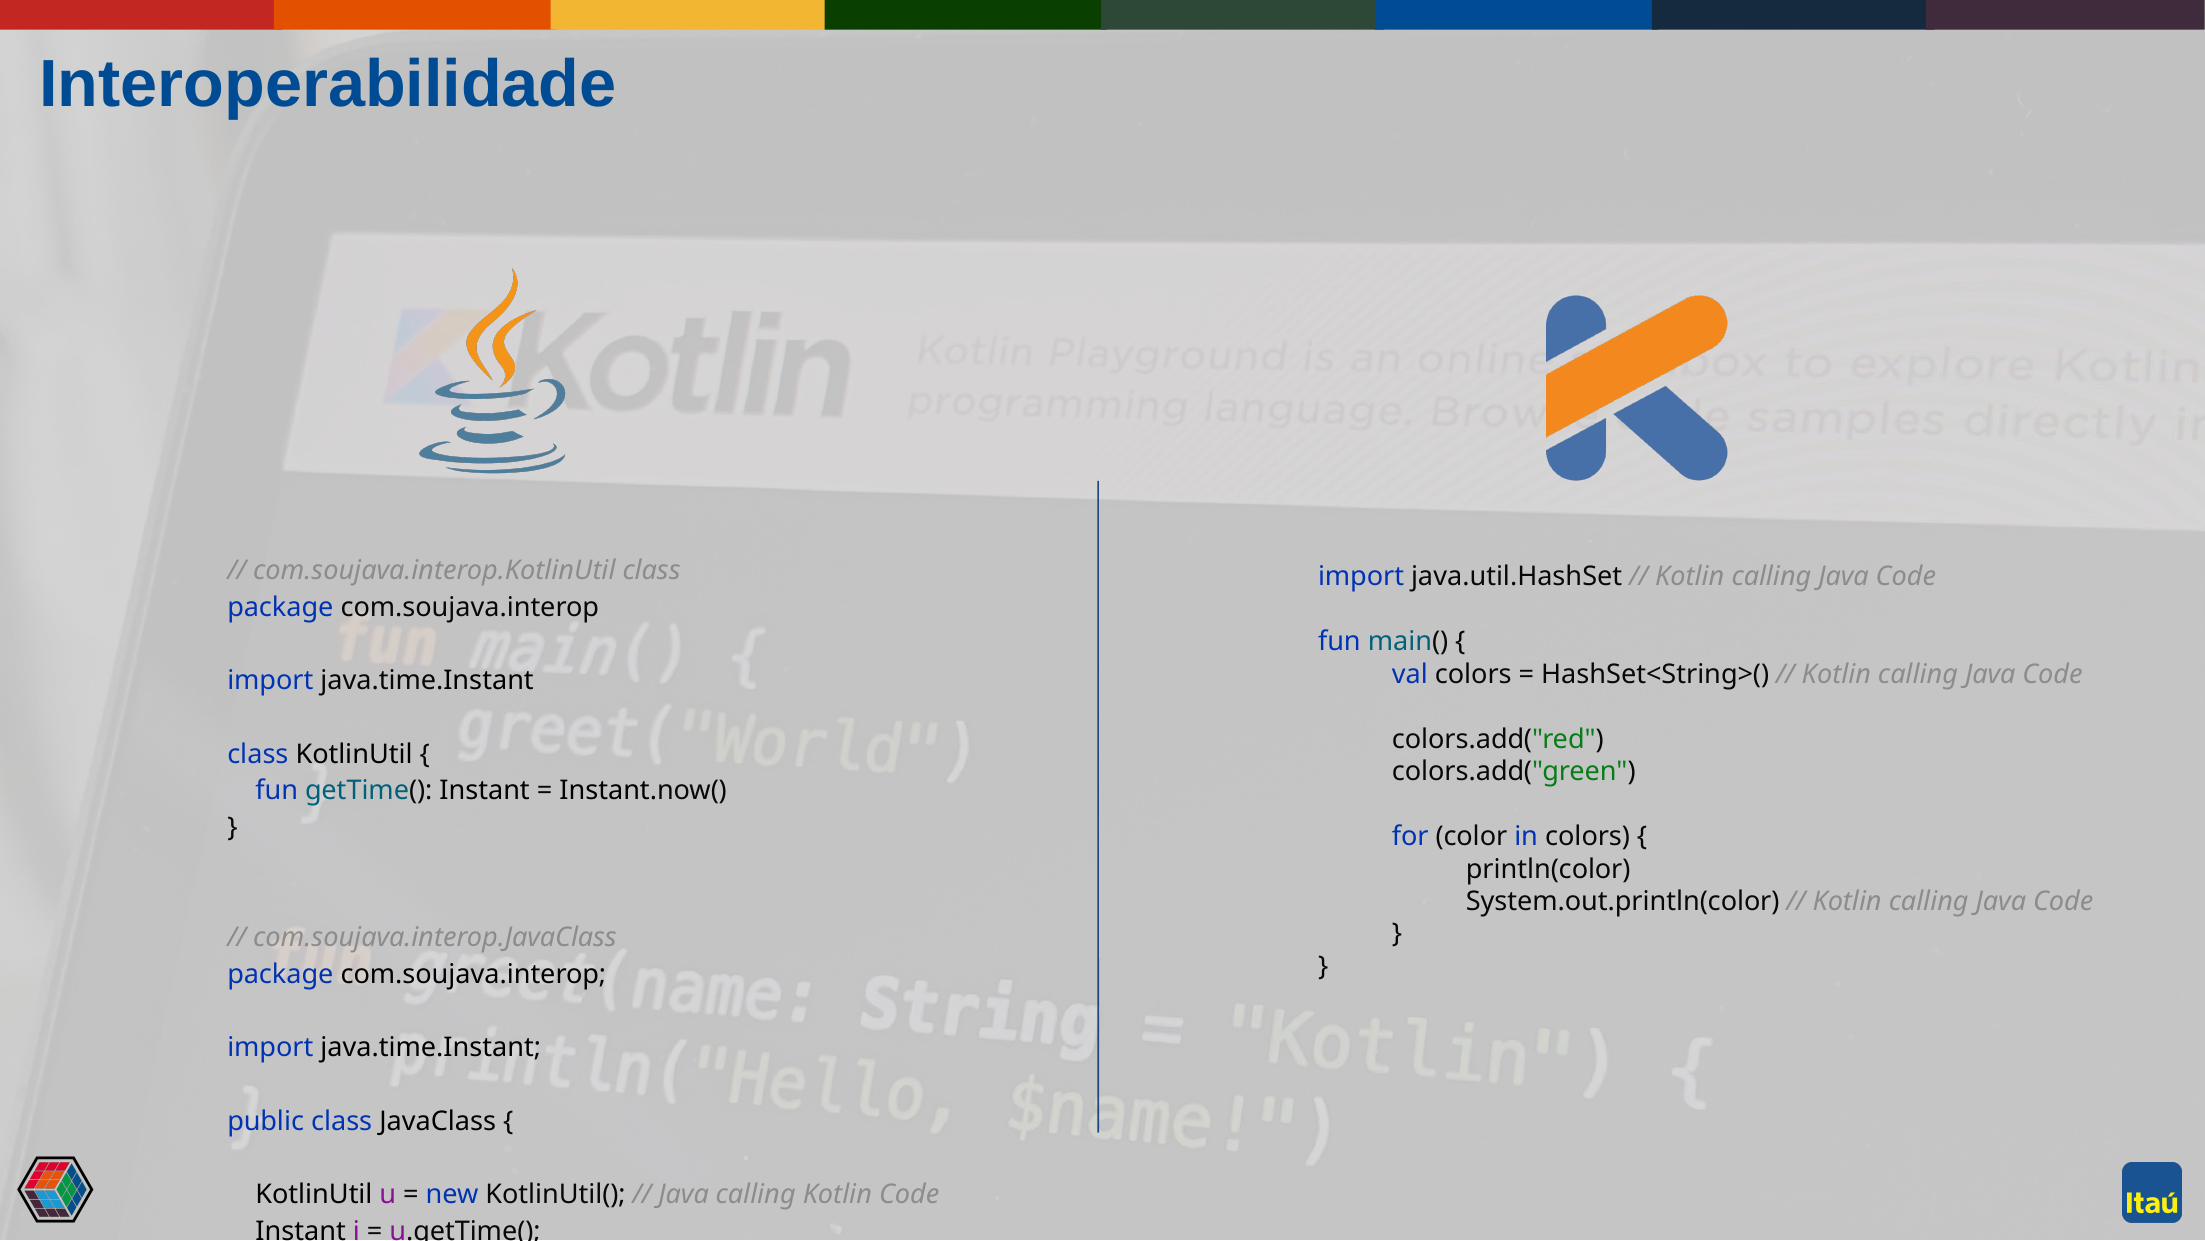

# Interoperabilidade
// com.soujava.interop.KotlinUtil class
package com.soujava.interop
import java.time.Instant
class KotlinUtil {
 fun getTime(): Instant = Instant.now()
}
// com.soujava.interop.JavaClass
package com.soujava.interop;
import java.time.Instant;
public class JavaClass {
 KotlinUtil u = new KotlinUtil(); // Java calling Kotlin Code
 Instant i = u.getTime();
}
import java.util.HashSet // Kotlin calling Java Code
fun main() {
	val colors = HashSet<String>() // Kotlin calling Java Code
	colors.add("red")
	colors.add("green")
	for (color in colors) {
		println(color)
		System.out.println(color) // Kotlin calling Java Code
	}
}